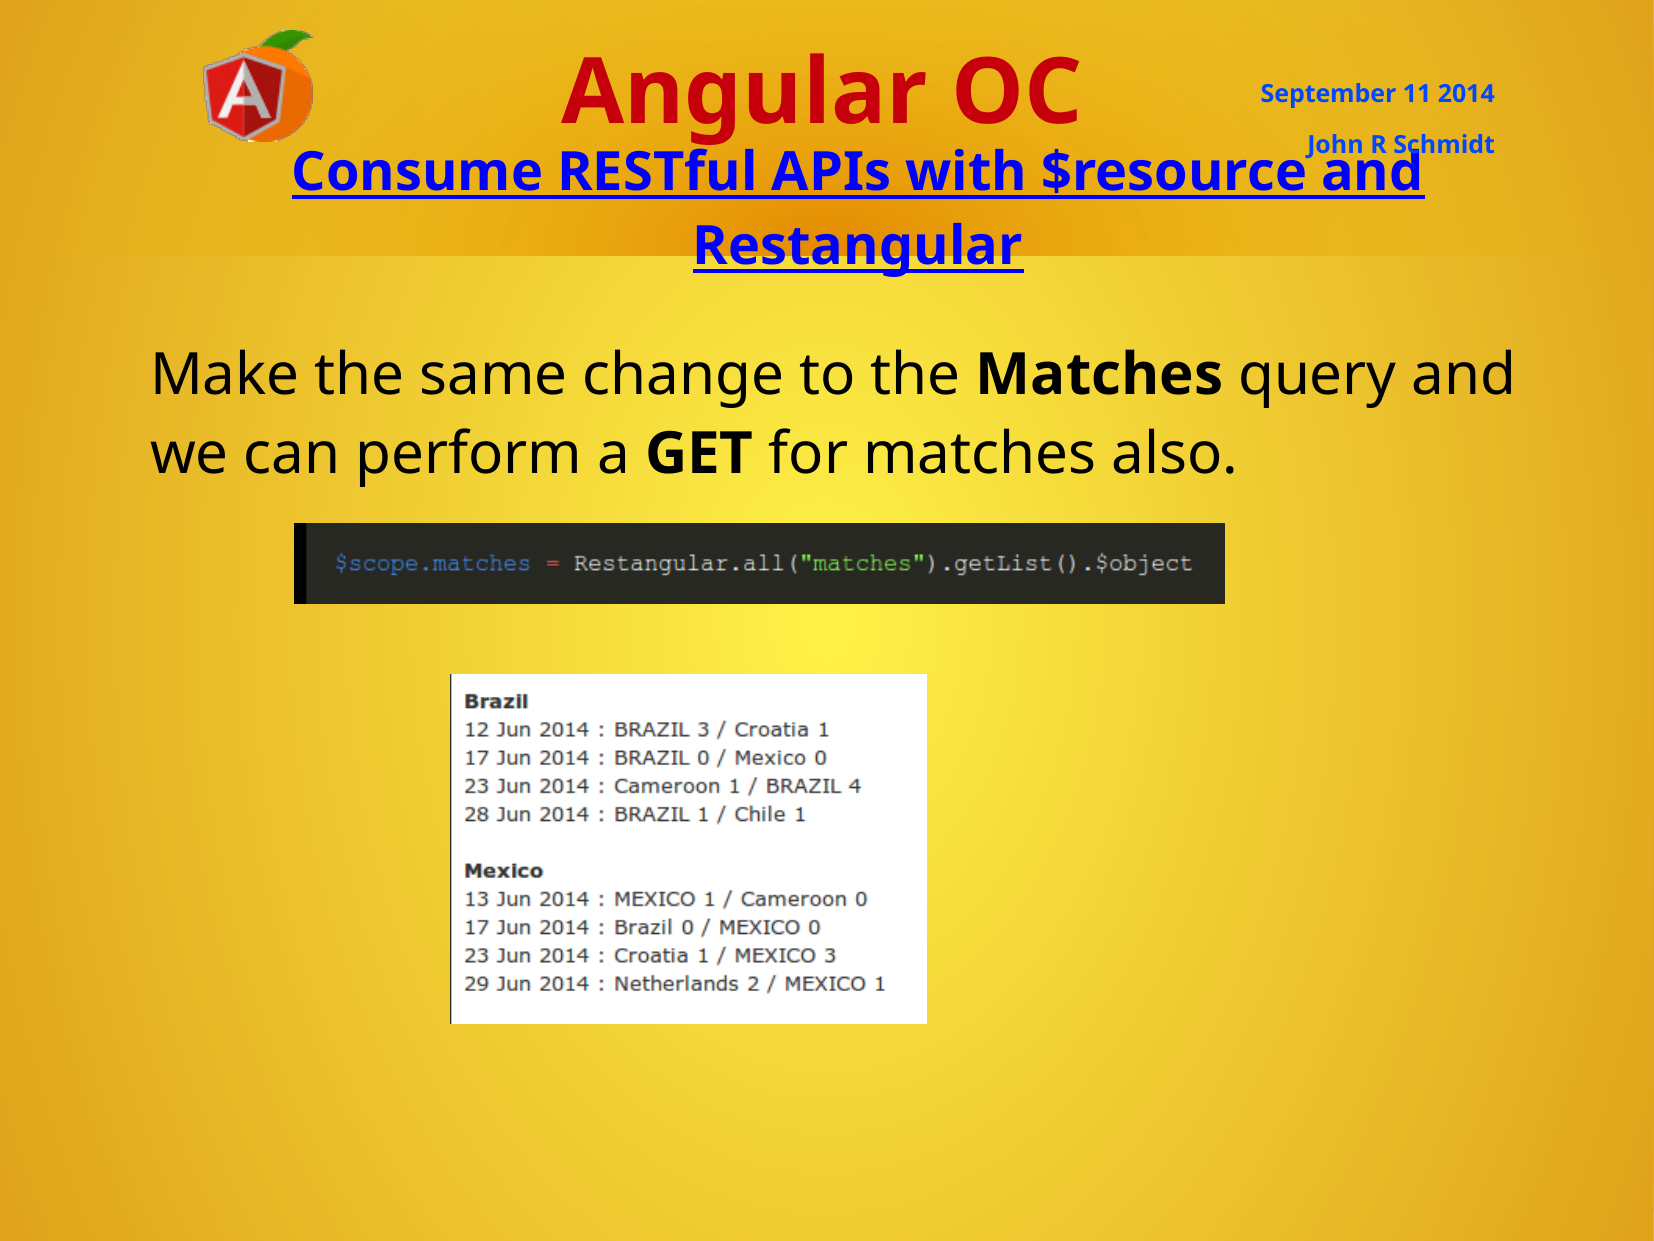

# Angular OC
September 11 2014
John R Schmidt
Consume RESTful APIs with $resource and Restangular
Make the same change to the Matches query and we can perform a GET for matches also.